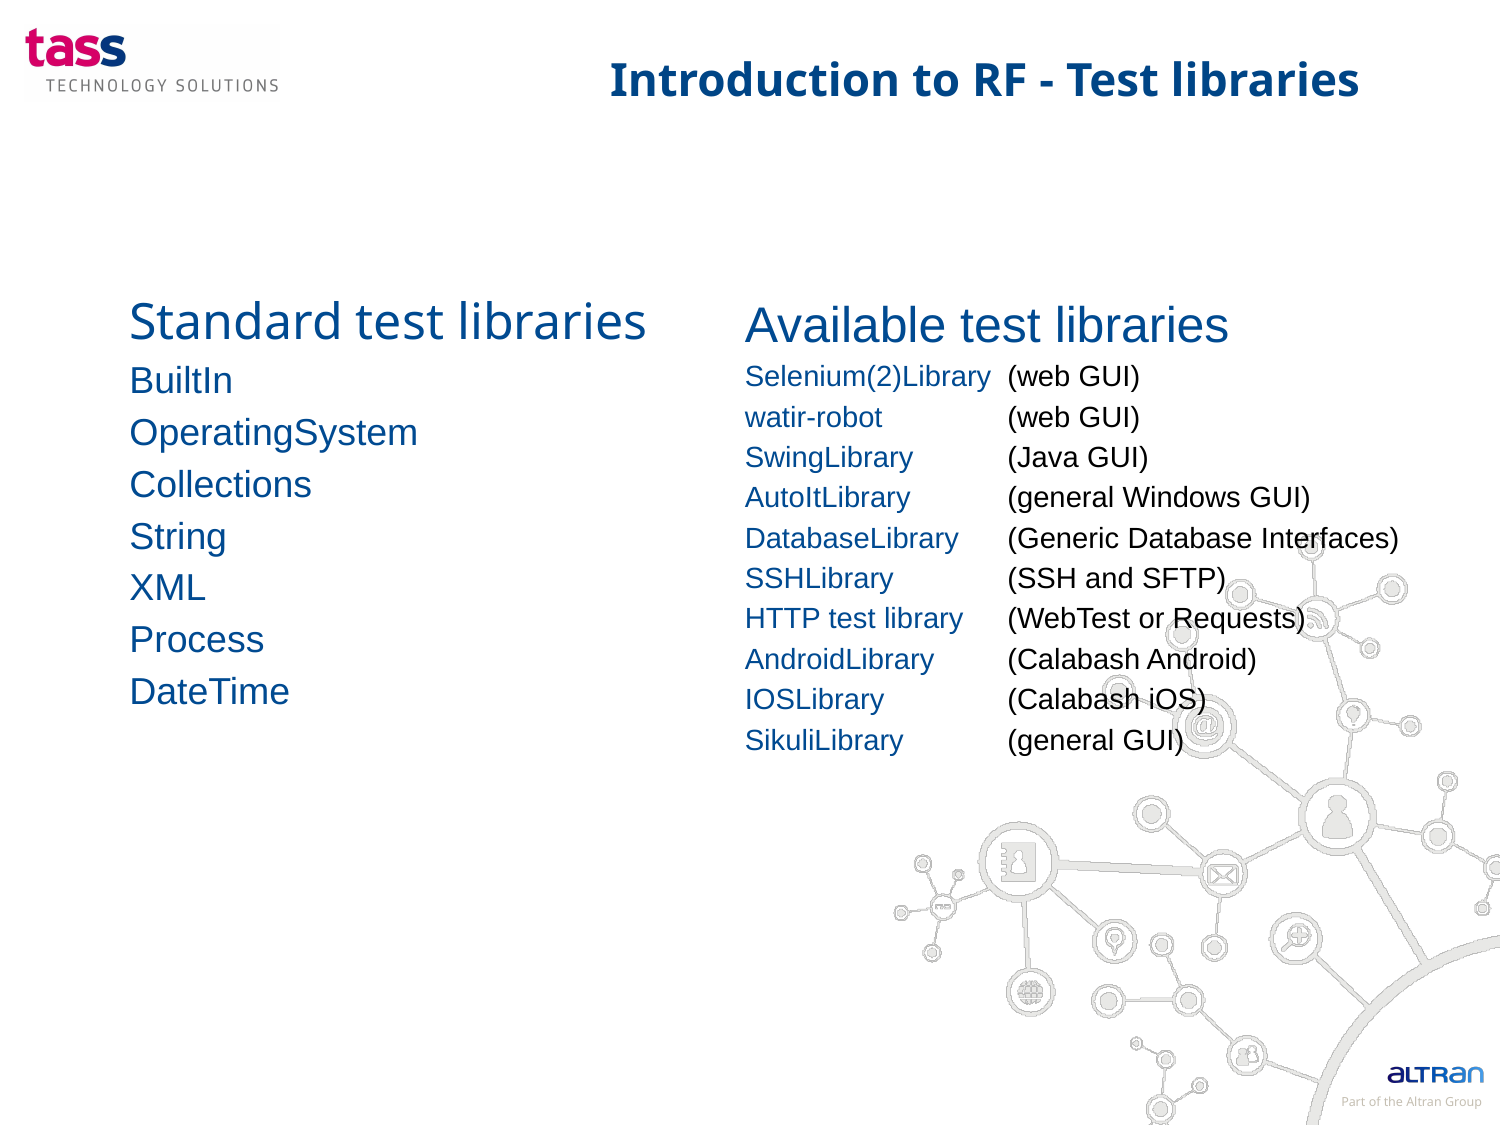

# Introduction to RF - Test libraries
Standard test libraries
BuiltIn
OperatingSystem
Collections
String
XML
Process
DateTime
Available test libraries
Selenium(2)Library 	(web GUI)
watir-robot 		(web GUI)
SwingLibrary 		(Java GUI)
AutoItLibrary 		(general Windows GUI)
DatabaseLibrary 	(Generic Database Interfaces)
SSHLibrary 		(SSH and SFTP)
HTTP test library 	(WebTest or Requests)
AndroidLibrary 	(Calabash Android)
IOSLibrary 		(Calabash iOS)
SikuliLibrary 		(general GUI)